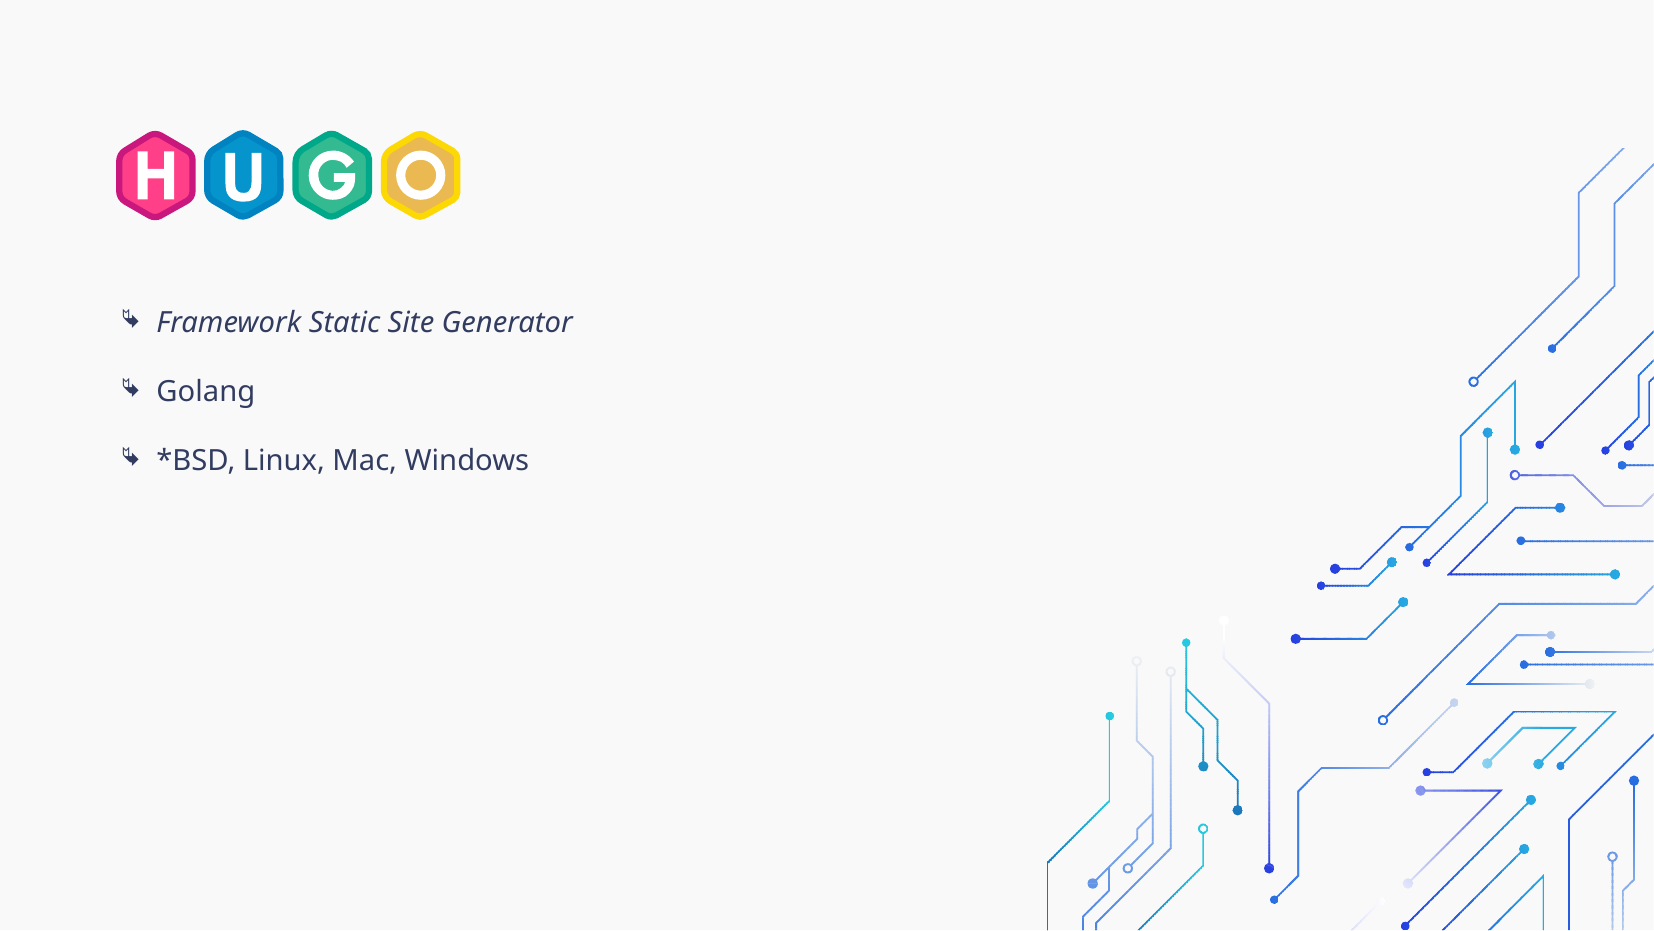

Framework Static Site Generator
Golang
*BSD, Linux, Mac, Windows